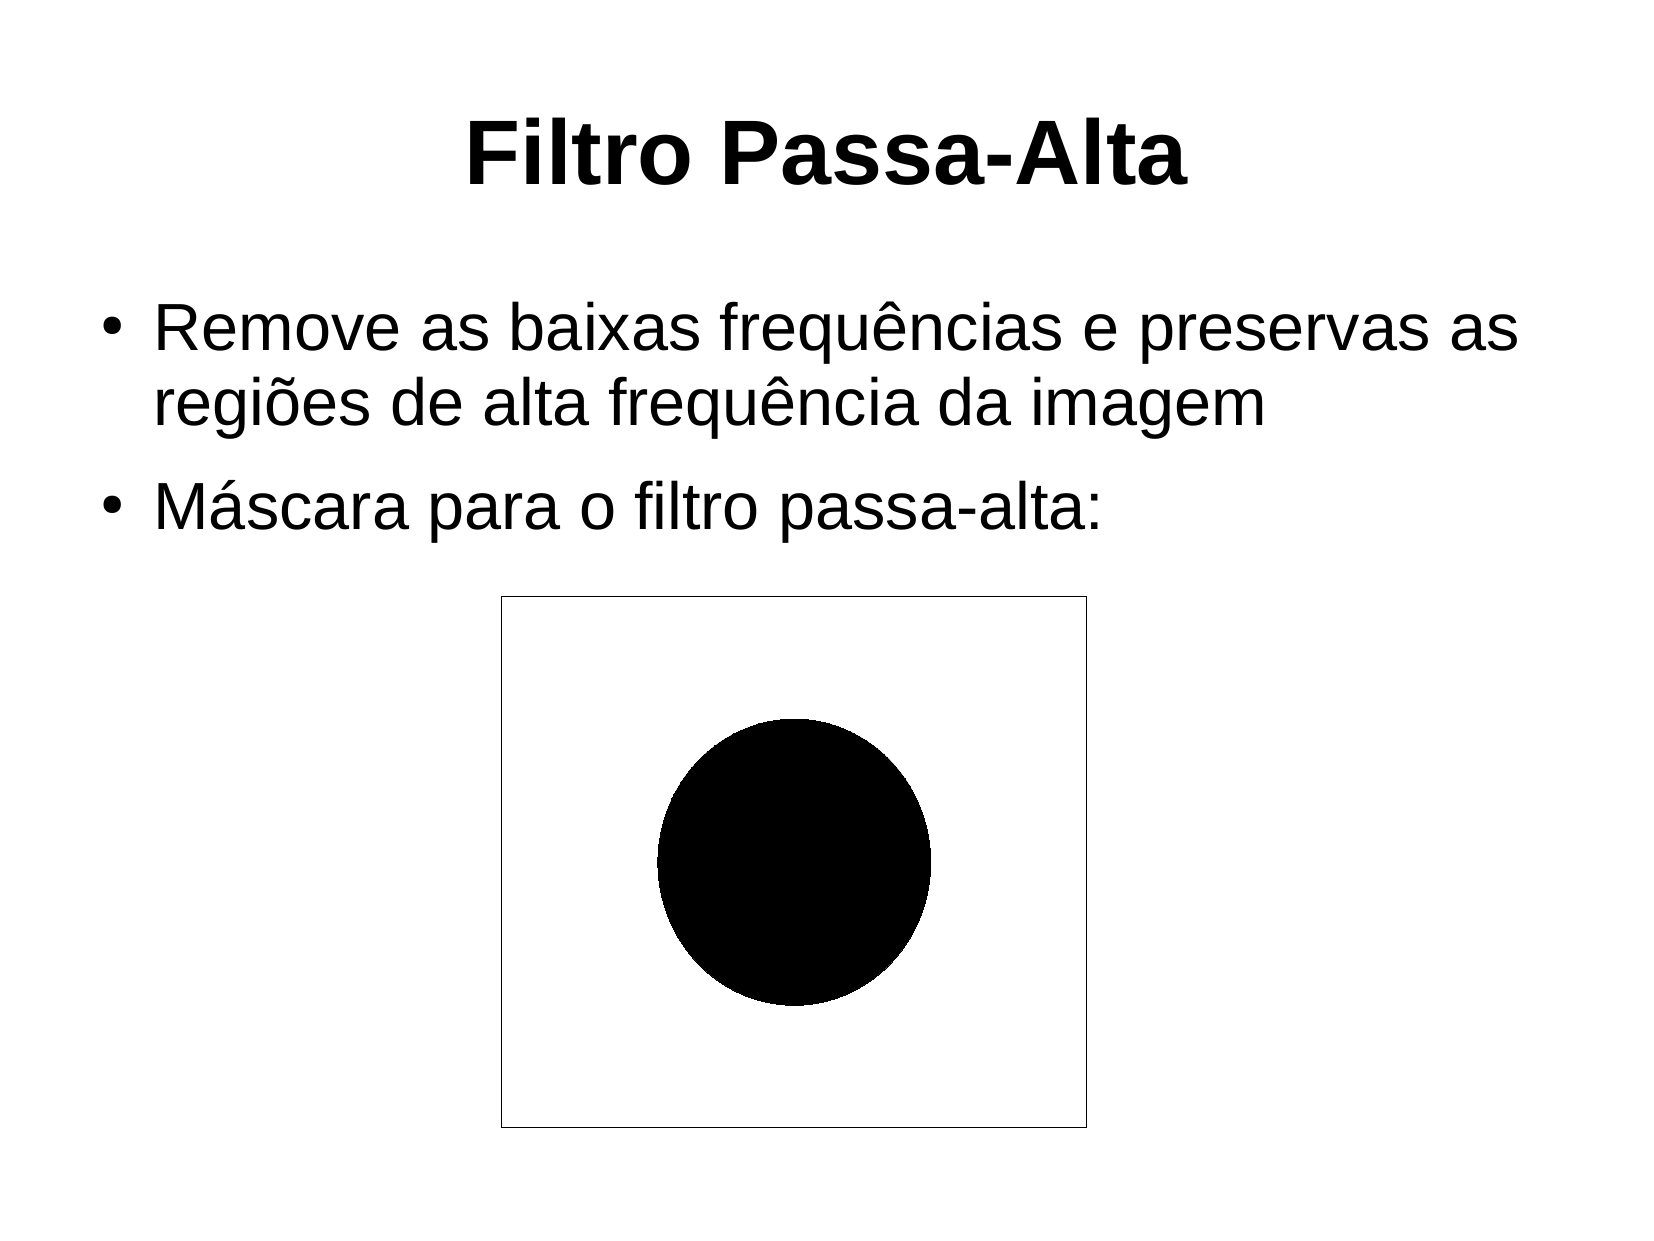

# Filtro Passa-Alta
Remove as baixas frequências e preservas as regiões de alta frequência da imagem
Máscara para o filtro passa-alta: